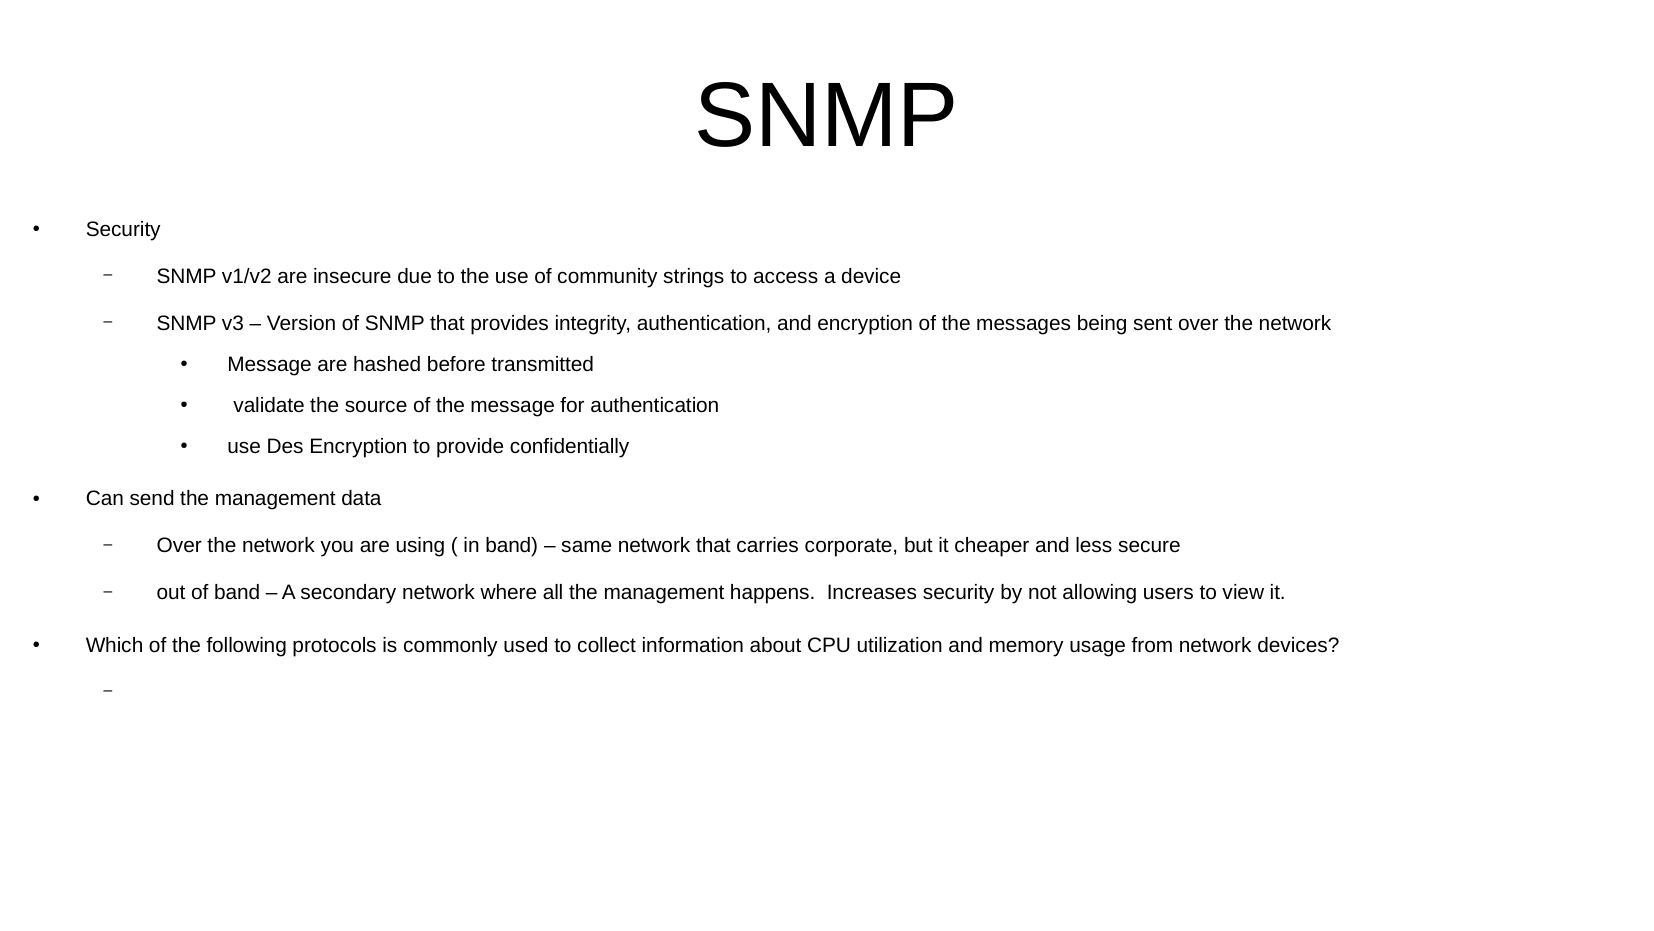

# SNMP
Security
SNMP v1/v2 are insecure due to the use of community strings to access a device
SNMP v3 – Version of SNMP that provides integrity, authentication, and encryption of the messages being sent over the network
Message are hashed before transmitted
 validate the source of the message for authentication
use Des Encryption to provide confidentially
Can send the management data
Over the network you are using ( in band) – same network that carries corporate, but it cheaper and less secure
out of band – A secondary network where all the management happens. Increases security by not allowing users to view it.
Which of the following protocols is commonly used to collect information about CPU utilization and memory usage from network devices?